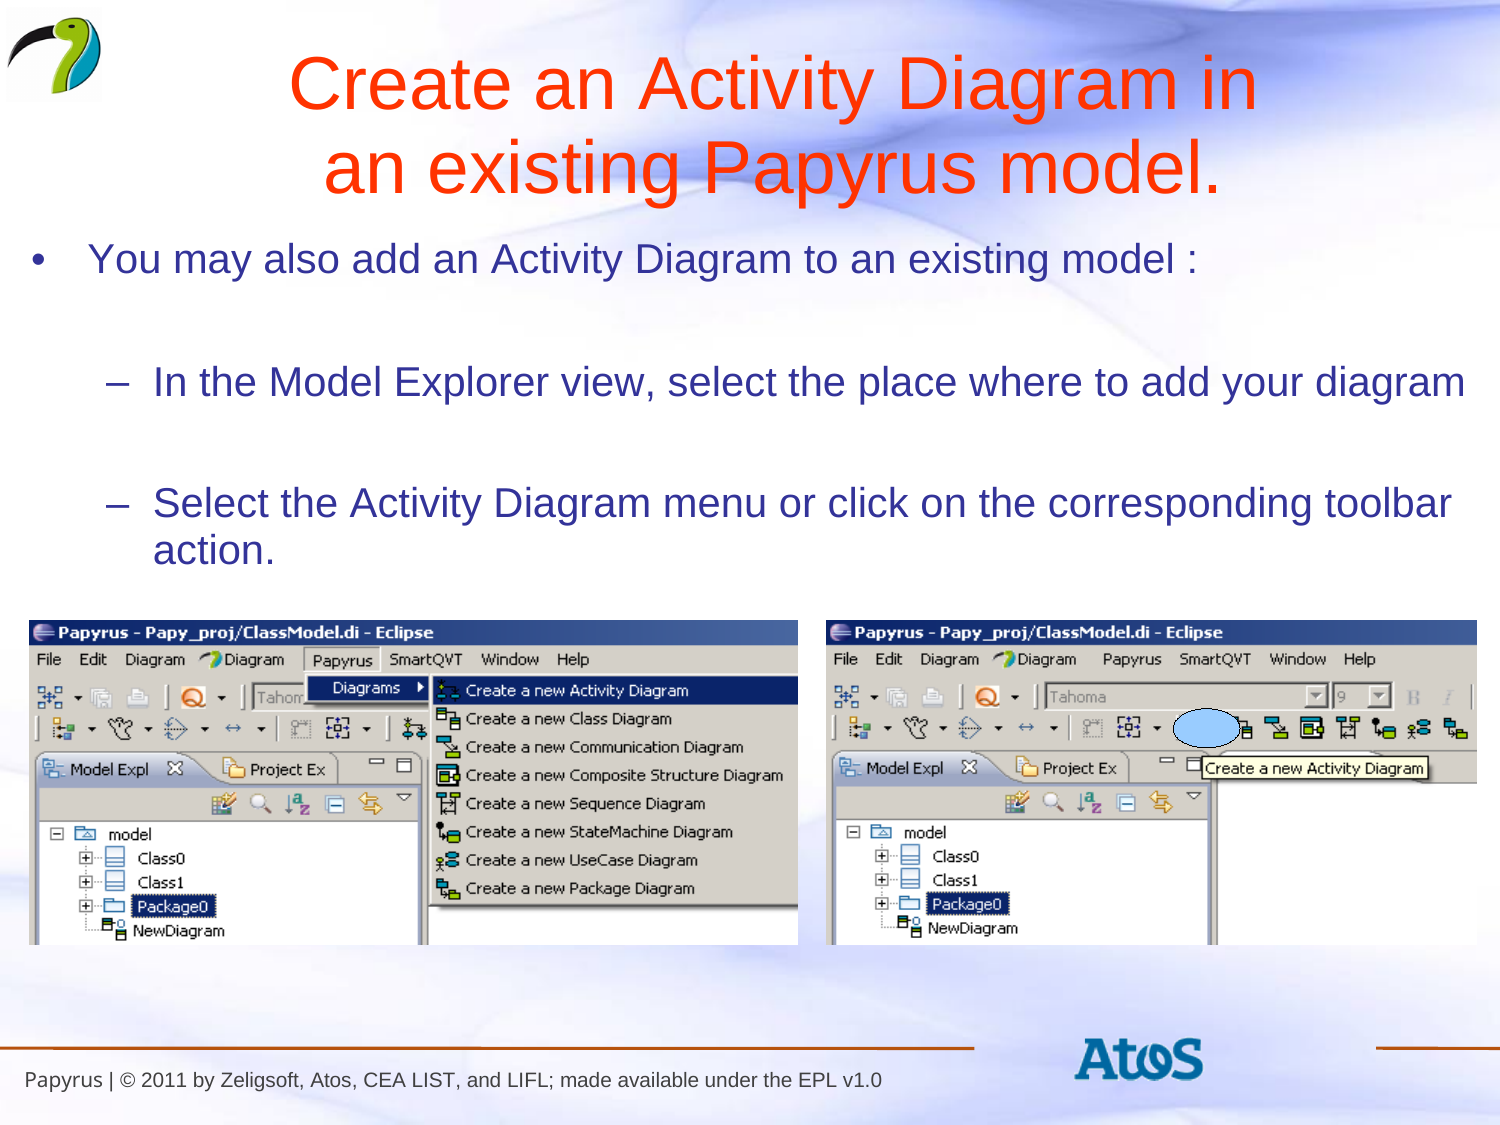

# Create an Activity Diagram in an existing Papyrus model.
You may also add an Activity Diagram to an existing model :
In the Model Explorer view, select the place where to add your diagram
Select the Activity Diagram menu or click on the corresponding toolbar action.